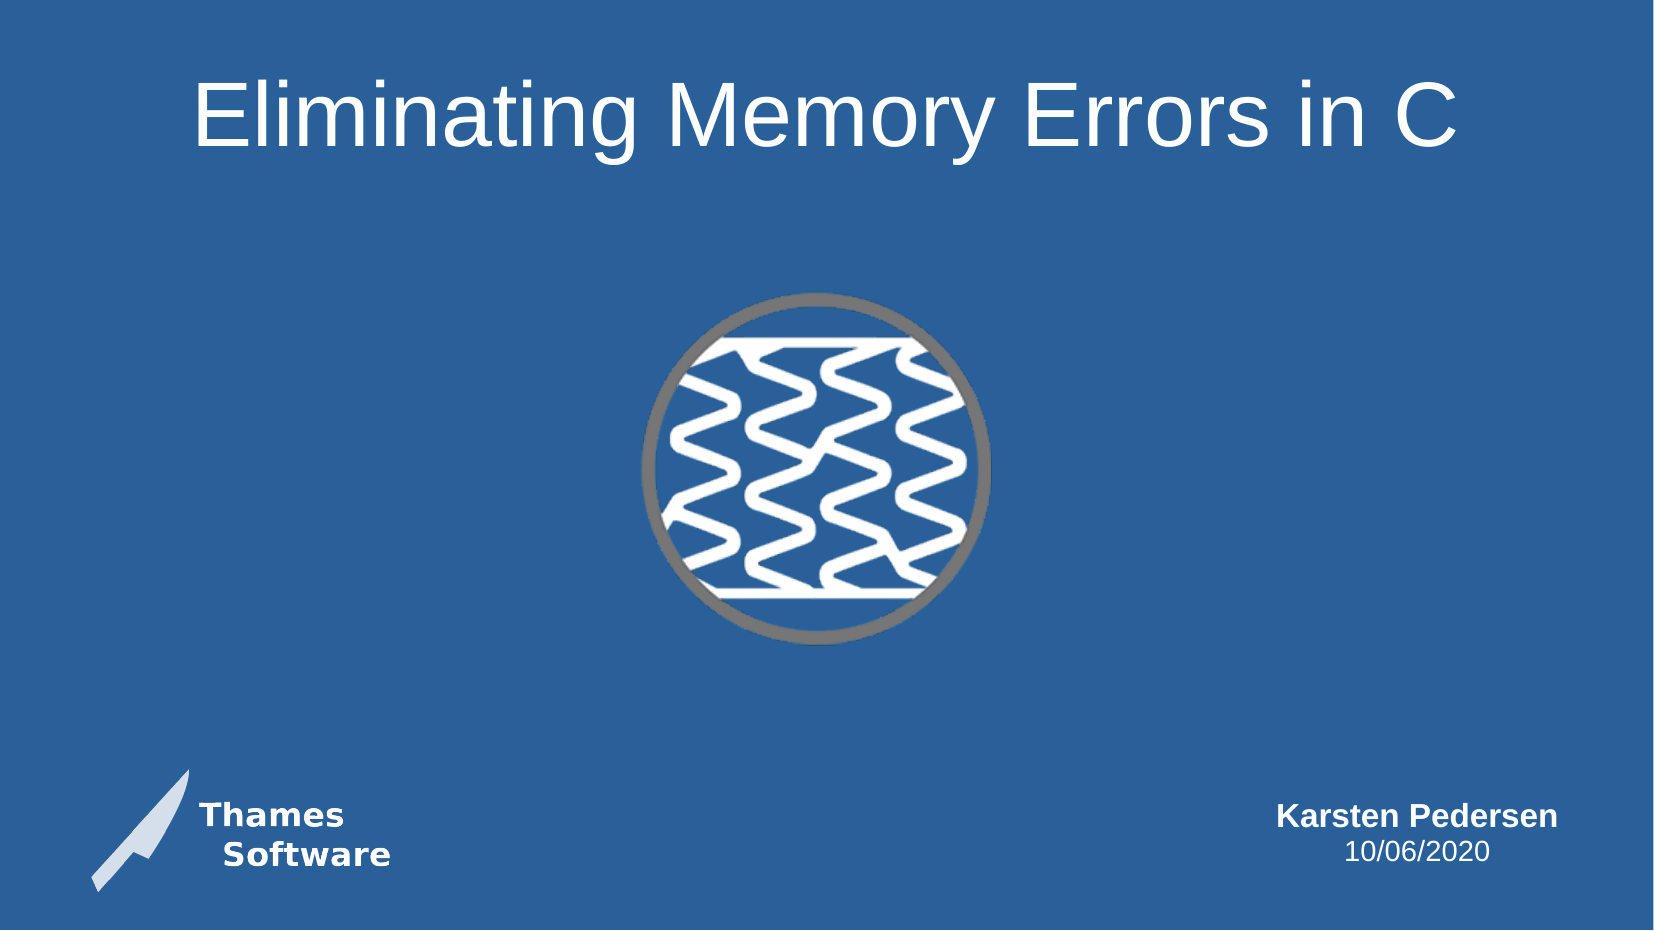

# Eliminating Memory Errors in C
Karsten Pedersen
10/06/2020